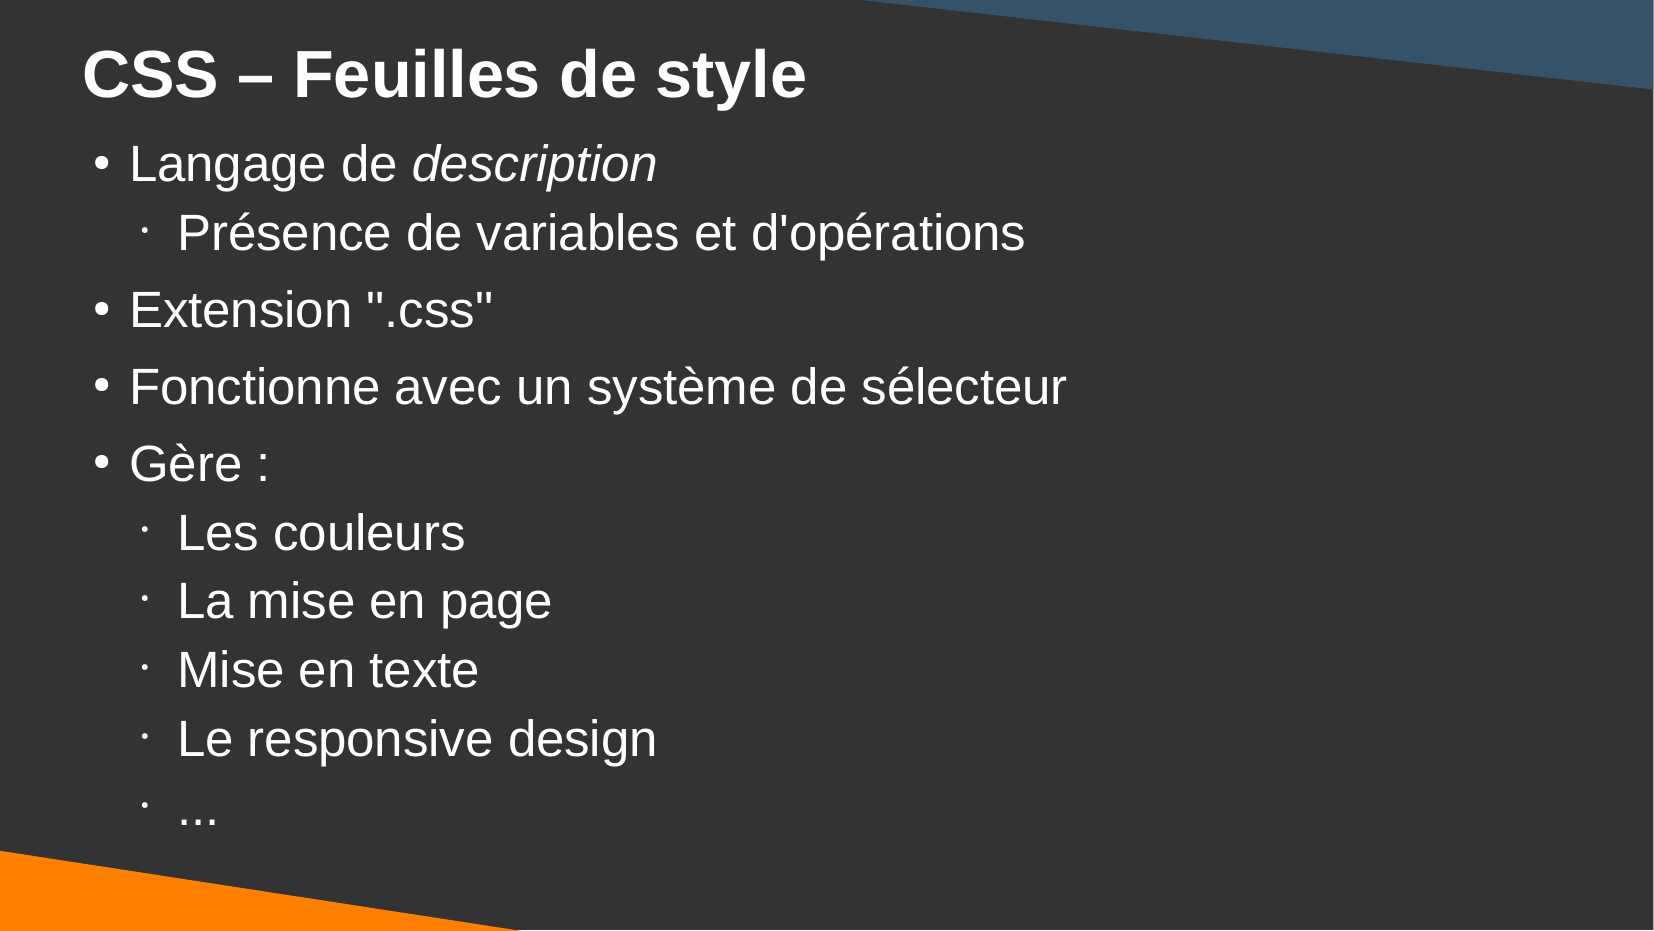

# CSS – Feuilles de style
Langage de description
Présence de variables et d'opérations
Extension ".css"
Fonctionne avec un système de sélecteur
Gère :
Les couleurs
La mise en page
Mise en texte
Le responsive design
...